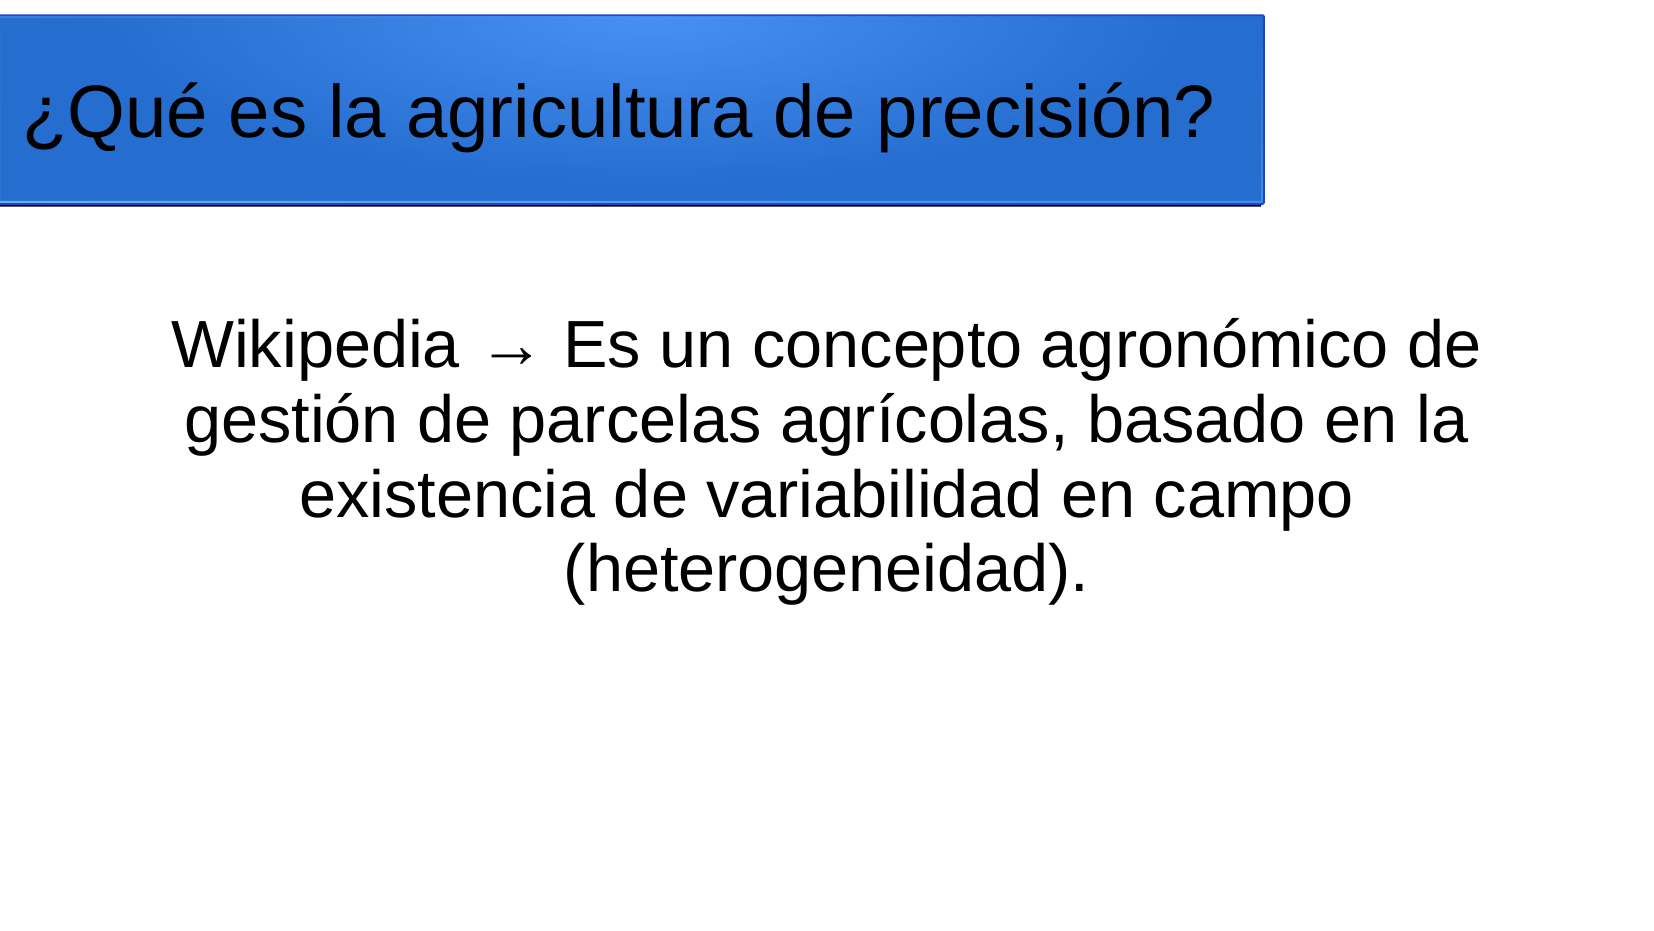

# ¿Qué es la agricultura de precisión?
Wikipedia → Es un concepto agronómico de gestión de parcelas agrícolas, basado en la existencia de variabilidad en campo (heterogeneidad).